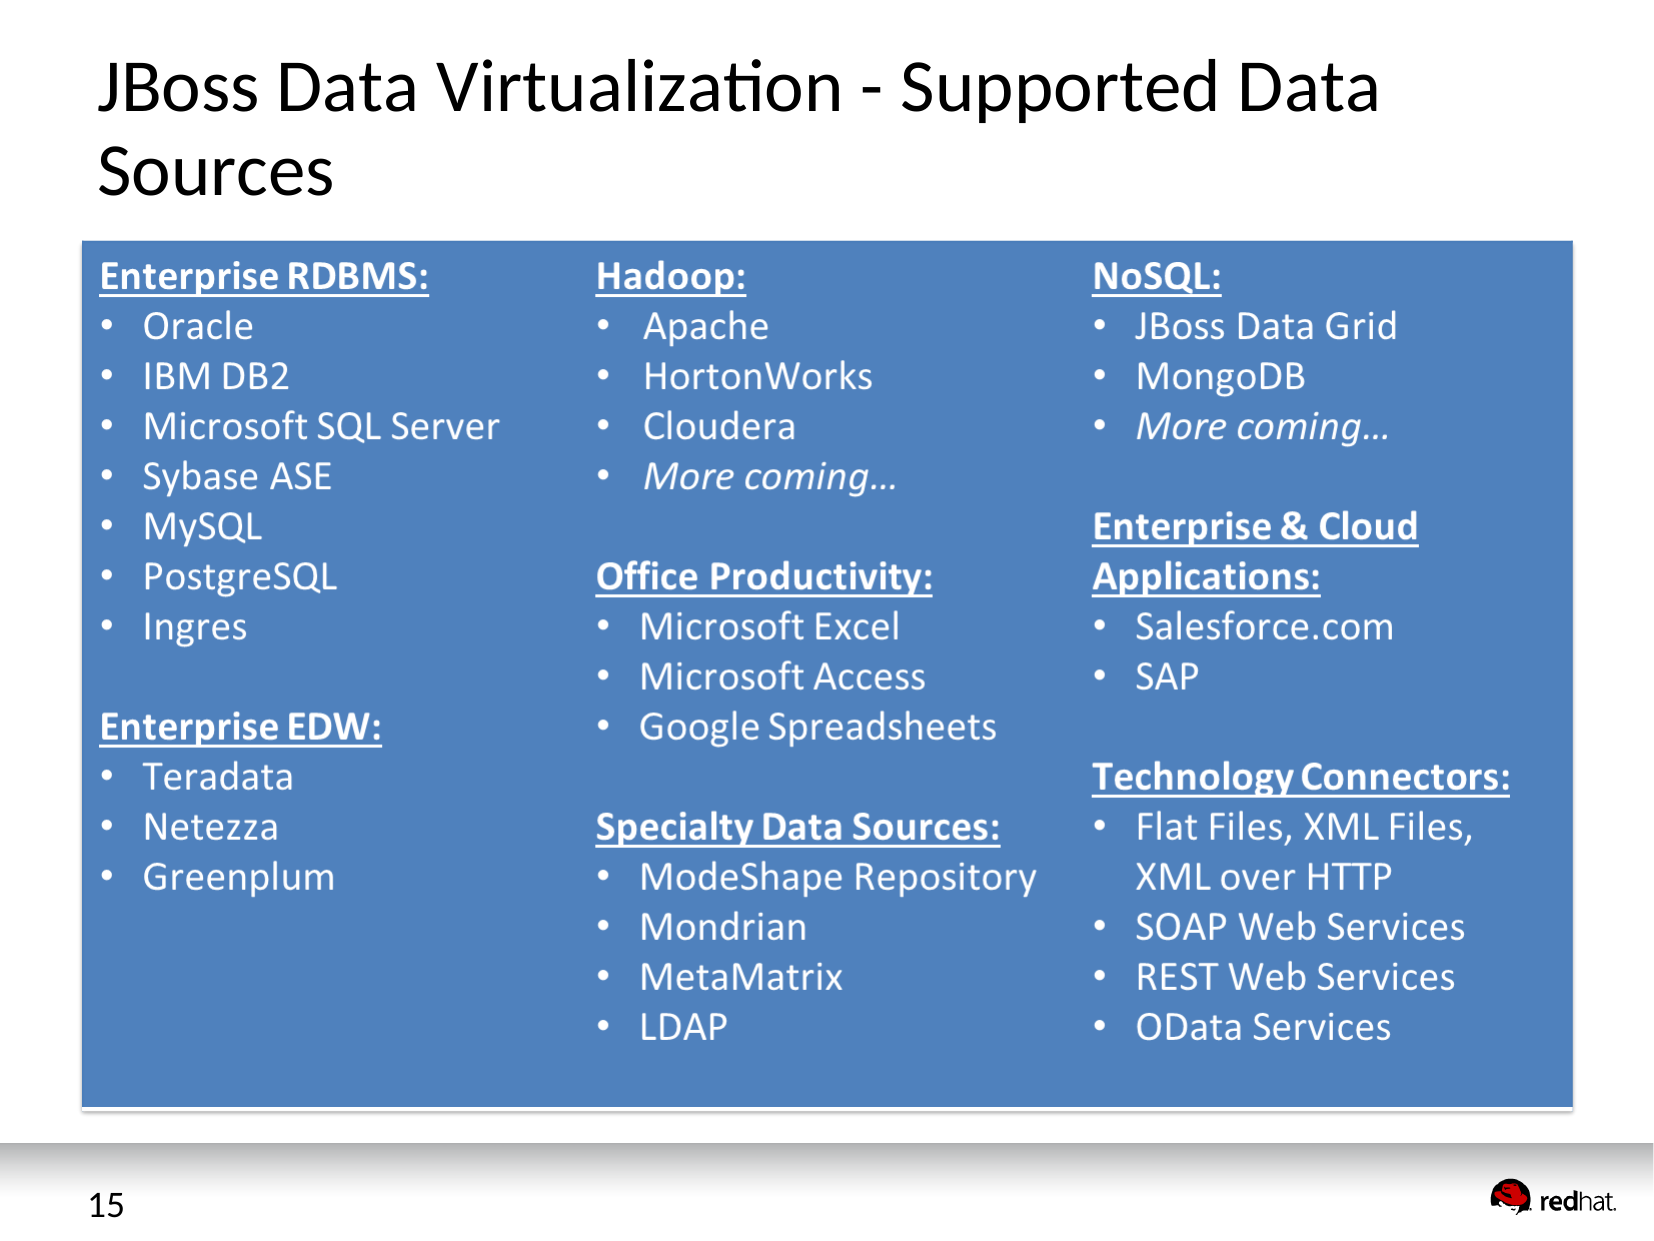

# JBoss Data Virtualization - Supported Data Sources